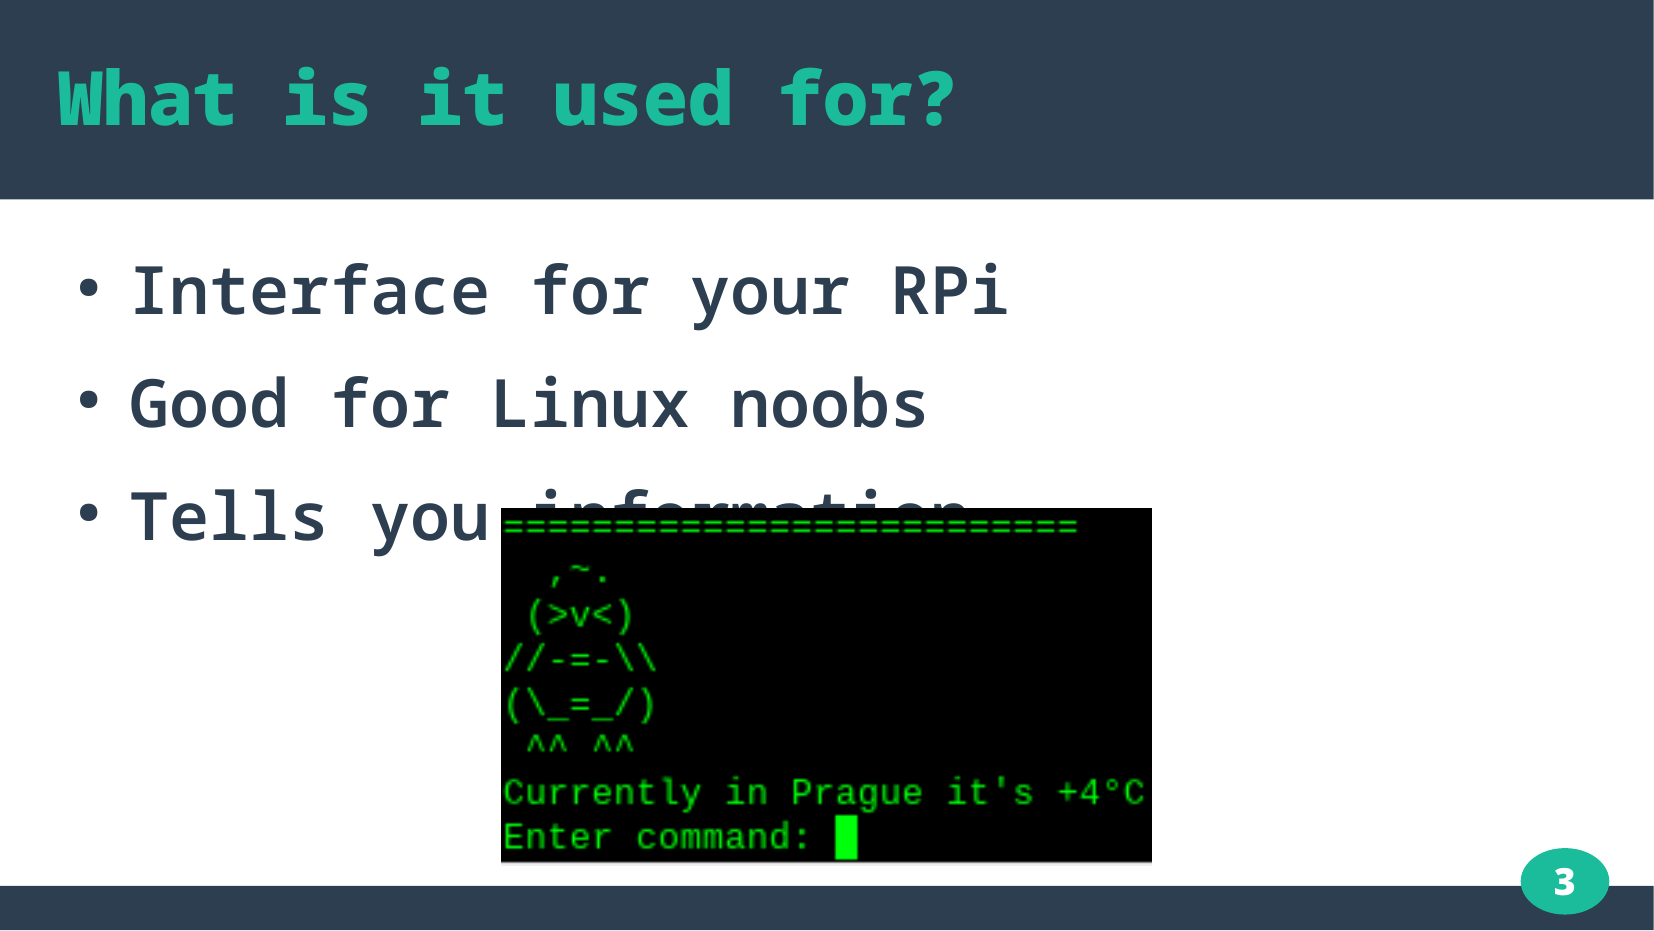

# What is it used for?
Interface for your RPi
Good for Linux noobs
Tells you information
3